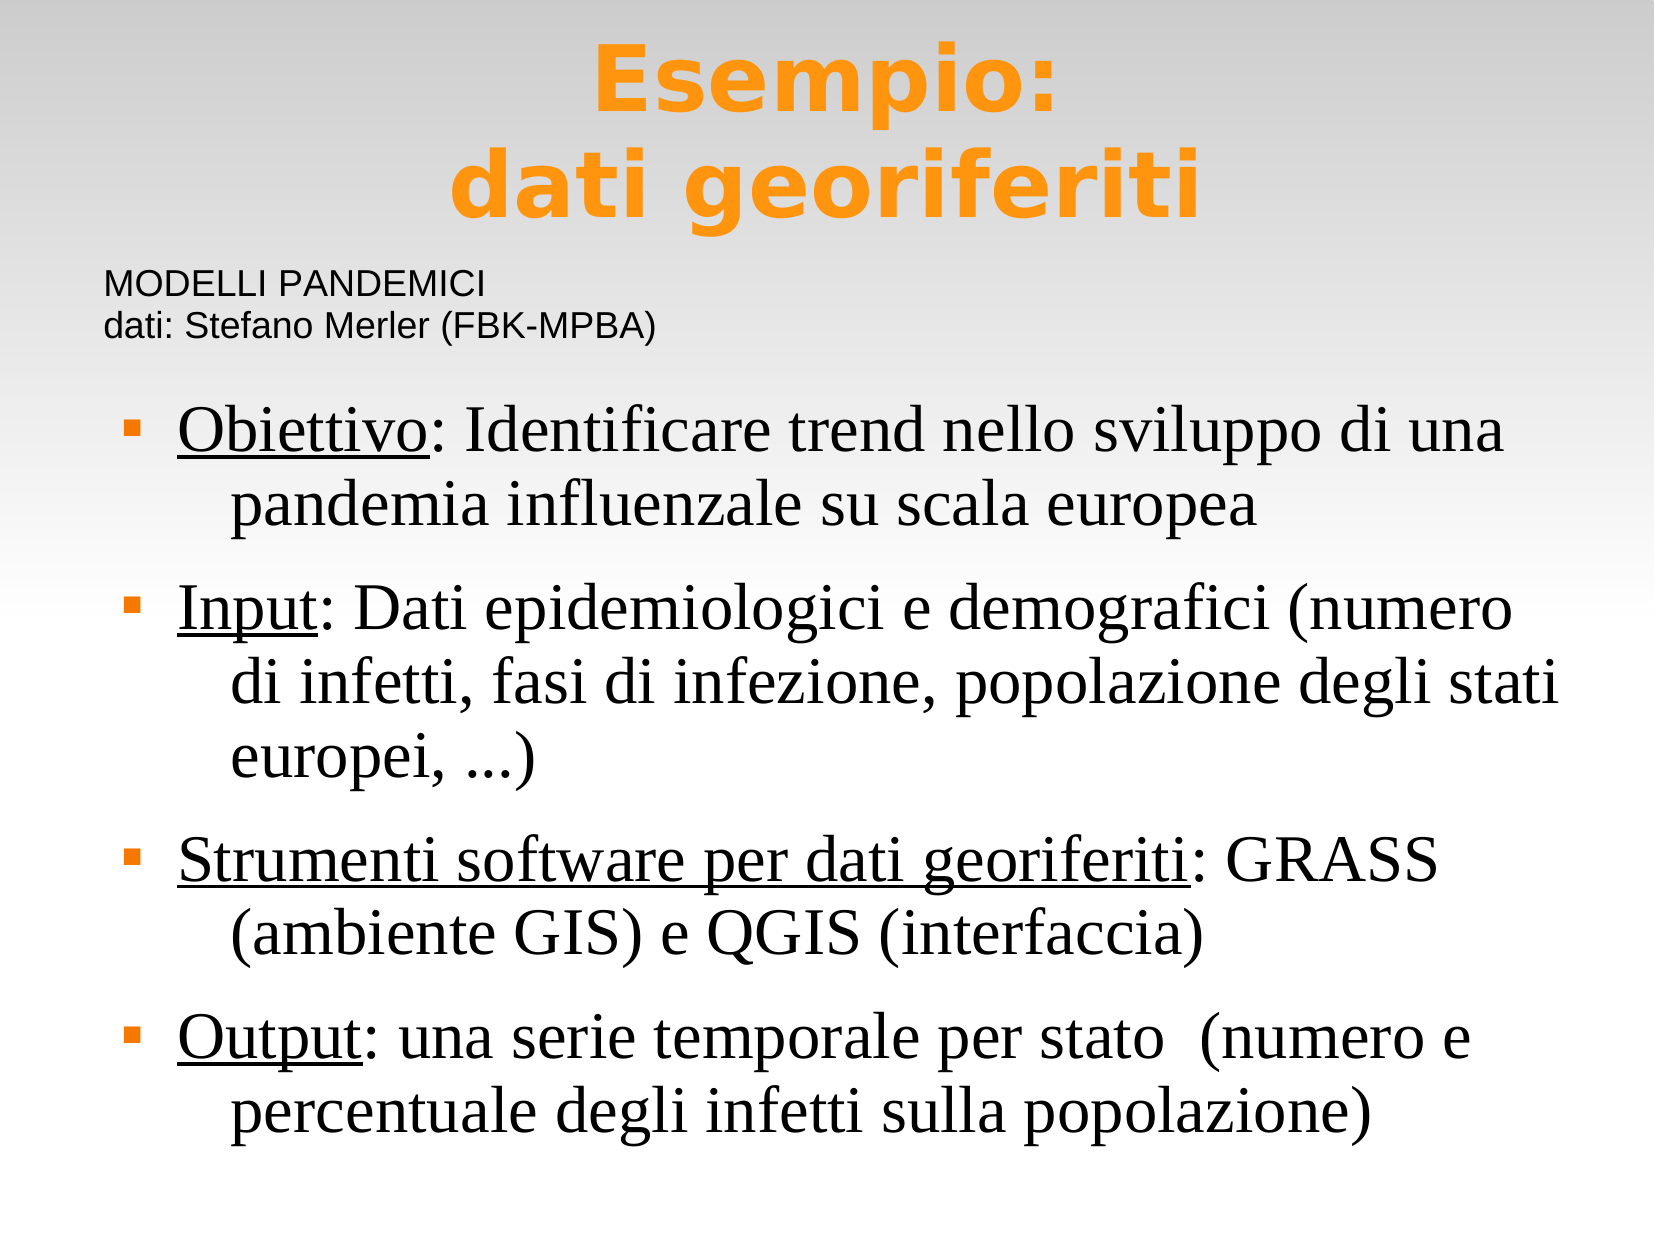

Esempio:
dati georiferiti
MODELLI PANDEMICI
dati: Stefano Merler (FBK-MPBA)
# Obiettivo: Identificare trend nello sviluppo di una pandemia influenzale su scala europea
Input: Dati epidemiologici e demografici (numero di infetti, fasi di infezione, popolazione degli stati europei, ...)
Strumenti software per dati georiferiti: GRASS (ambiente GIS) e QGIS (interfaccia)
Output: una serie temporale per stato (numero e percentuale degli infetti sulla popolazione)